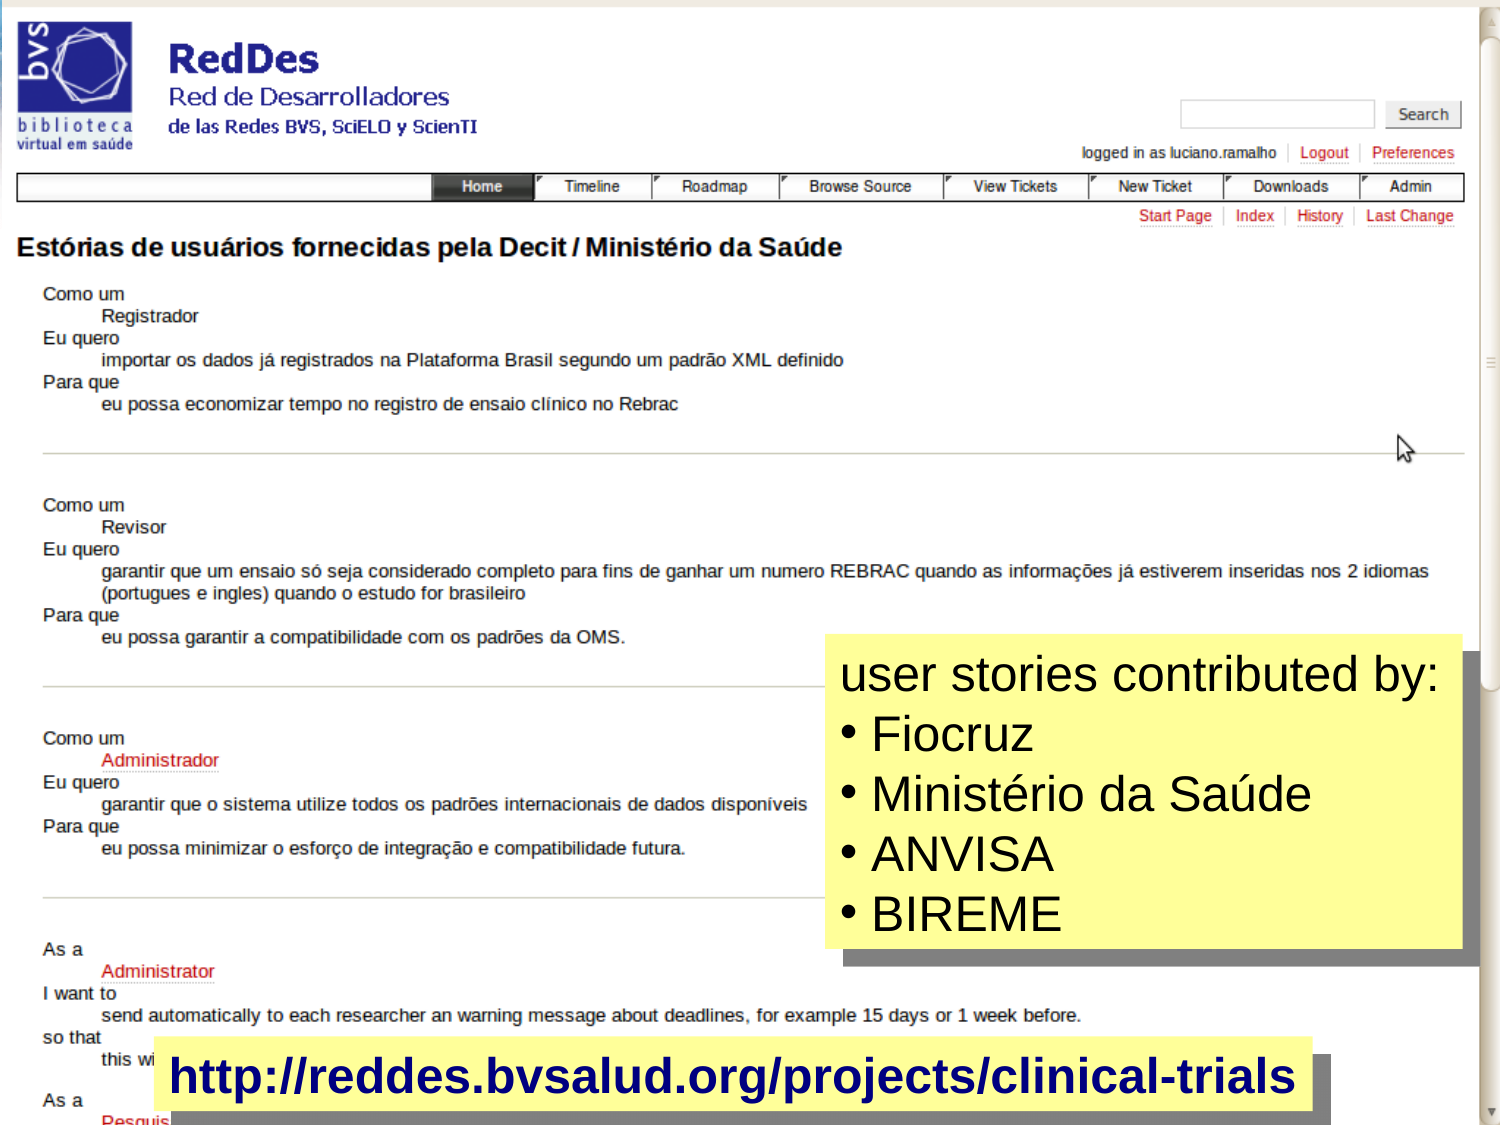

user stories contributed by:
 Fiocruz
 Ministério da Saúde
 ANVISA
 BIREME
http://reddes.bvsalud.org/projects/clinical-trials